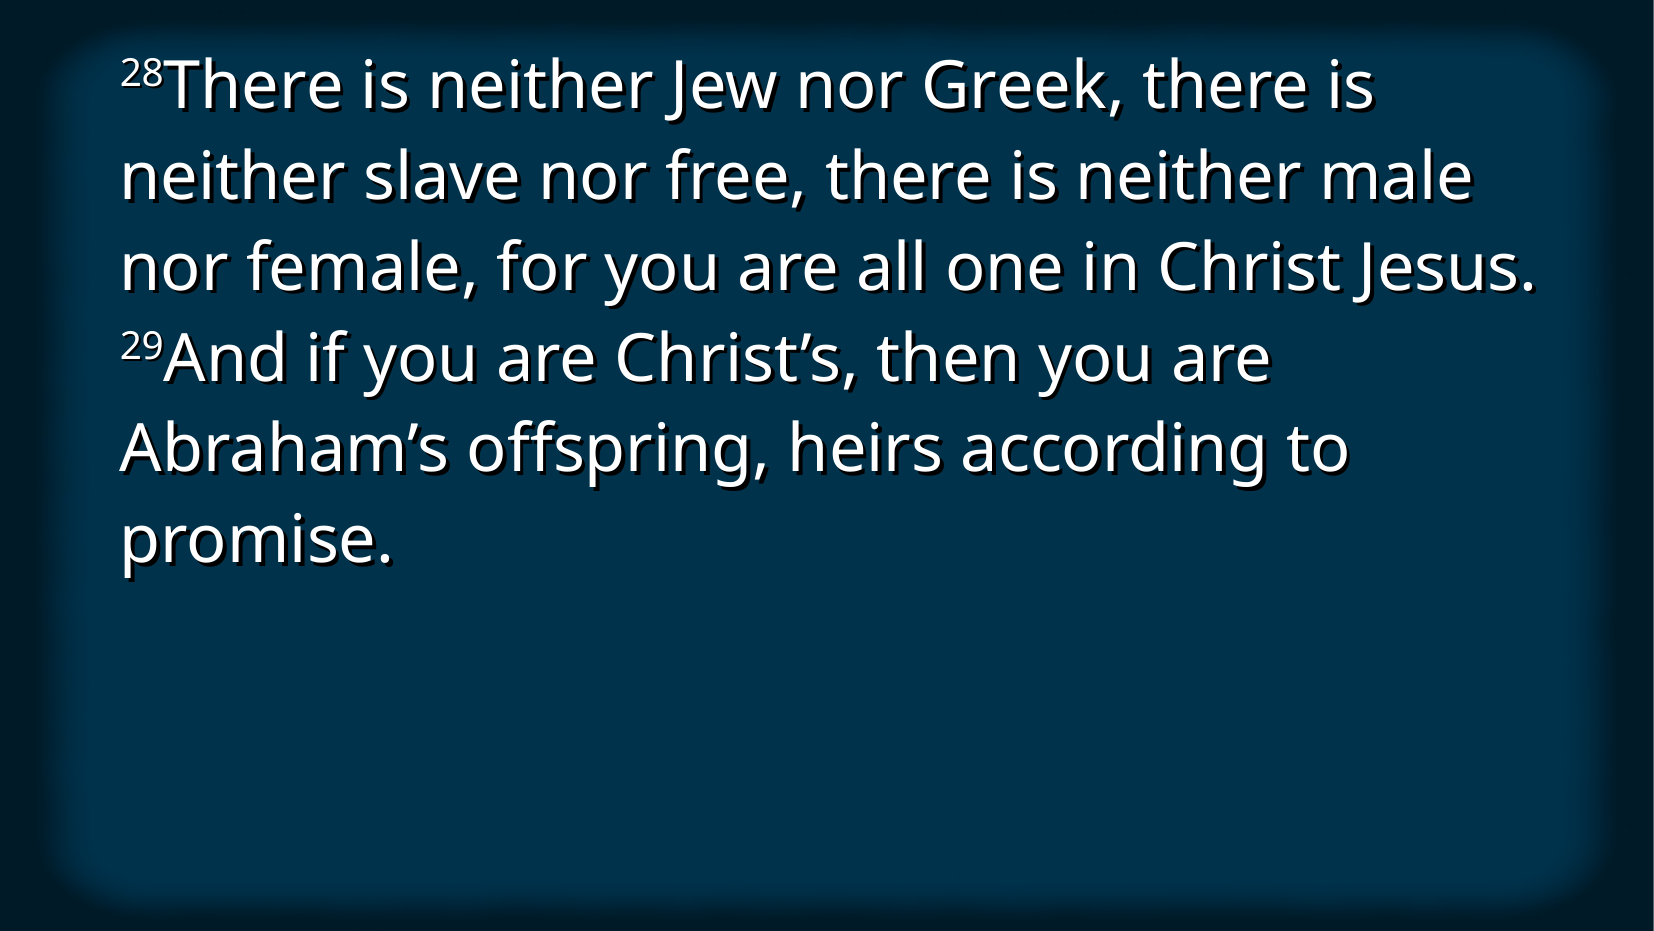

28There is neither Jew nor Greek, there is neither slave nor free, there is neither male nor female, for you are all one in Christ Jesus. 29And if you are Christ’s, then you are Abraham’s offspring, heirs according to promise.